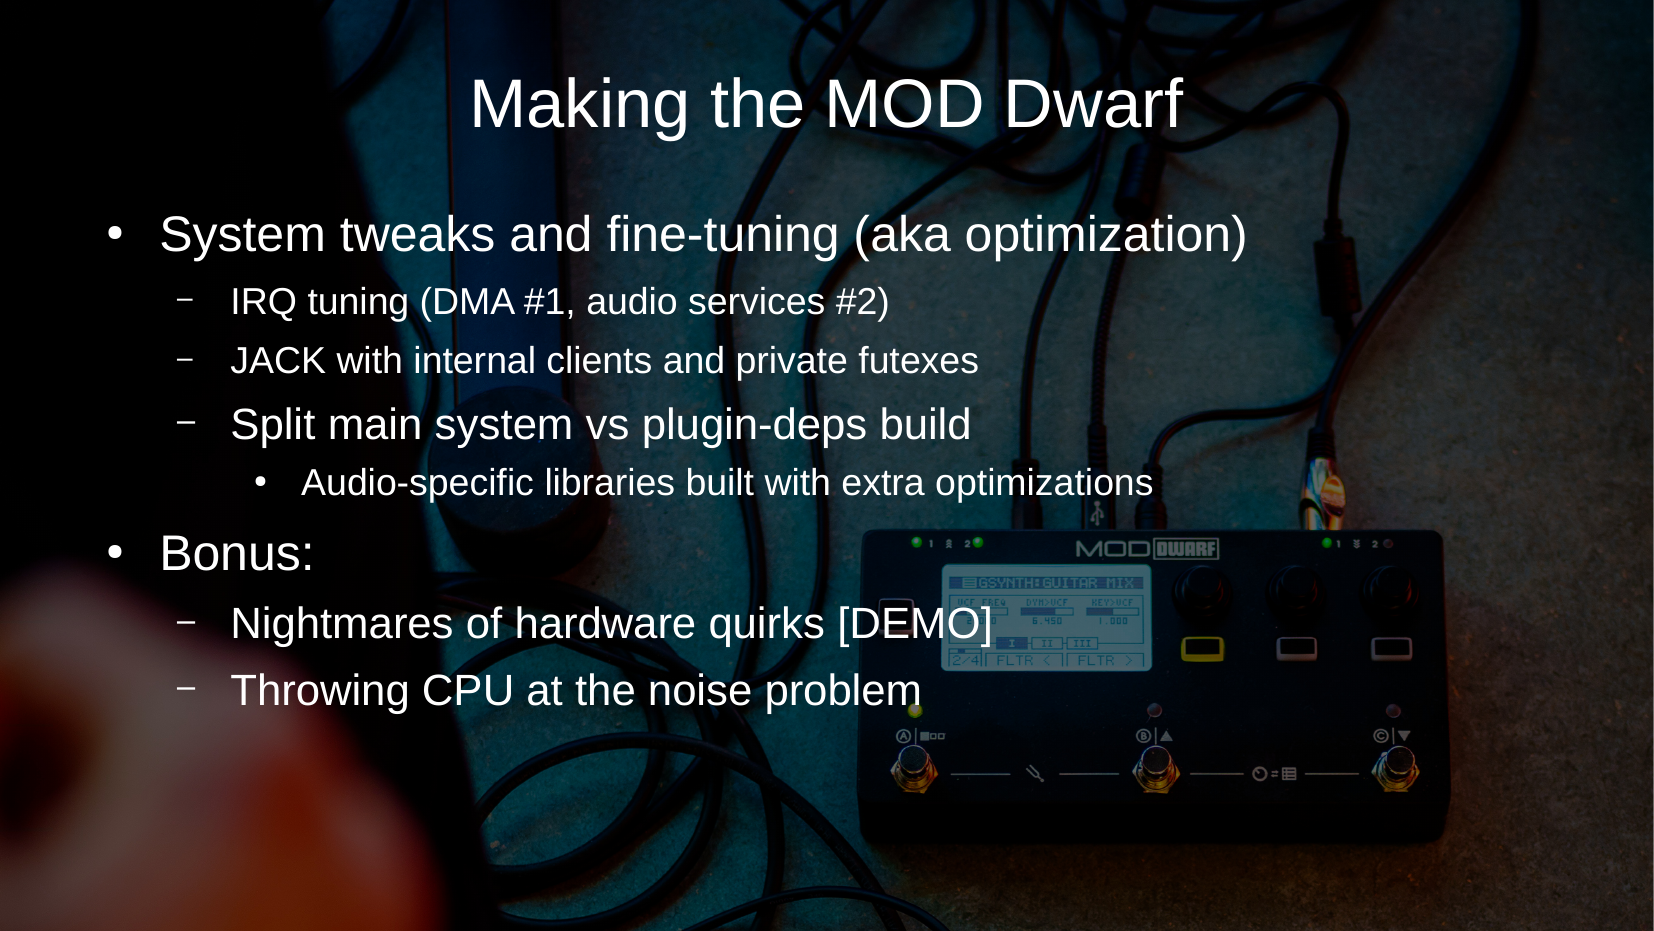

# Making the MOD Dwarf
System tweaks and fine-tuning (aka optimization)
IRQ tuning (DMA #1, audio services #2)
JACK with internal clients and private futexes
Split main system vs plugin-deps build
Audio-specific libraries built with extra optimizations
Bonus:
Nightmares of hardware quirks [DEMO]
Throwing CPU at the noise problem